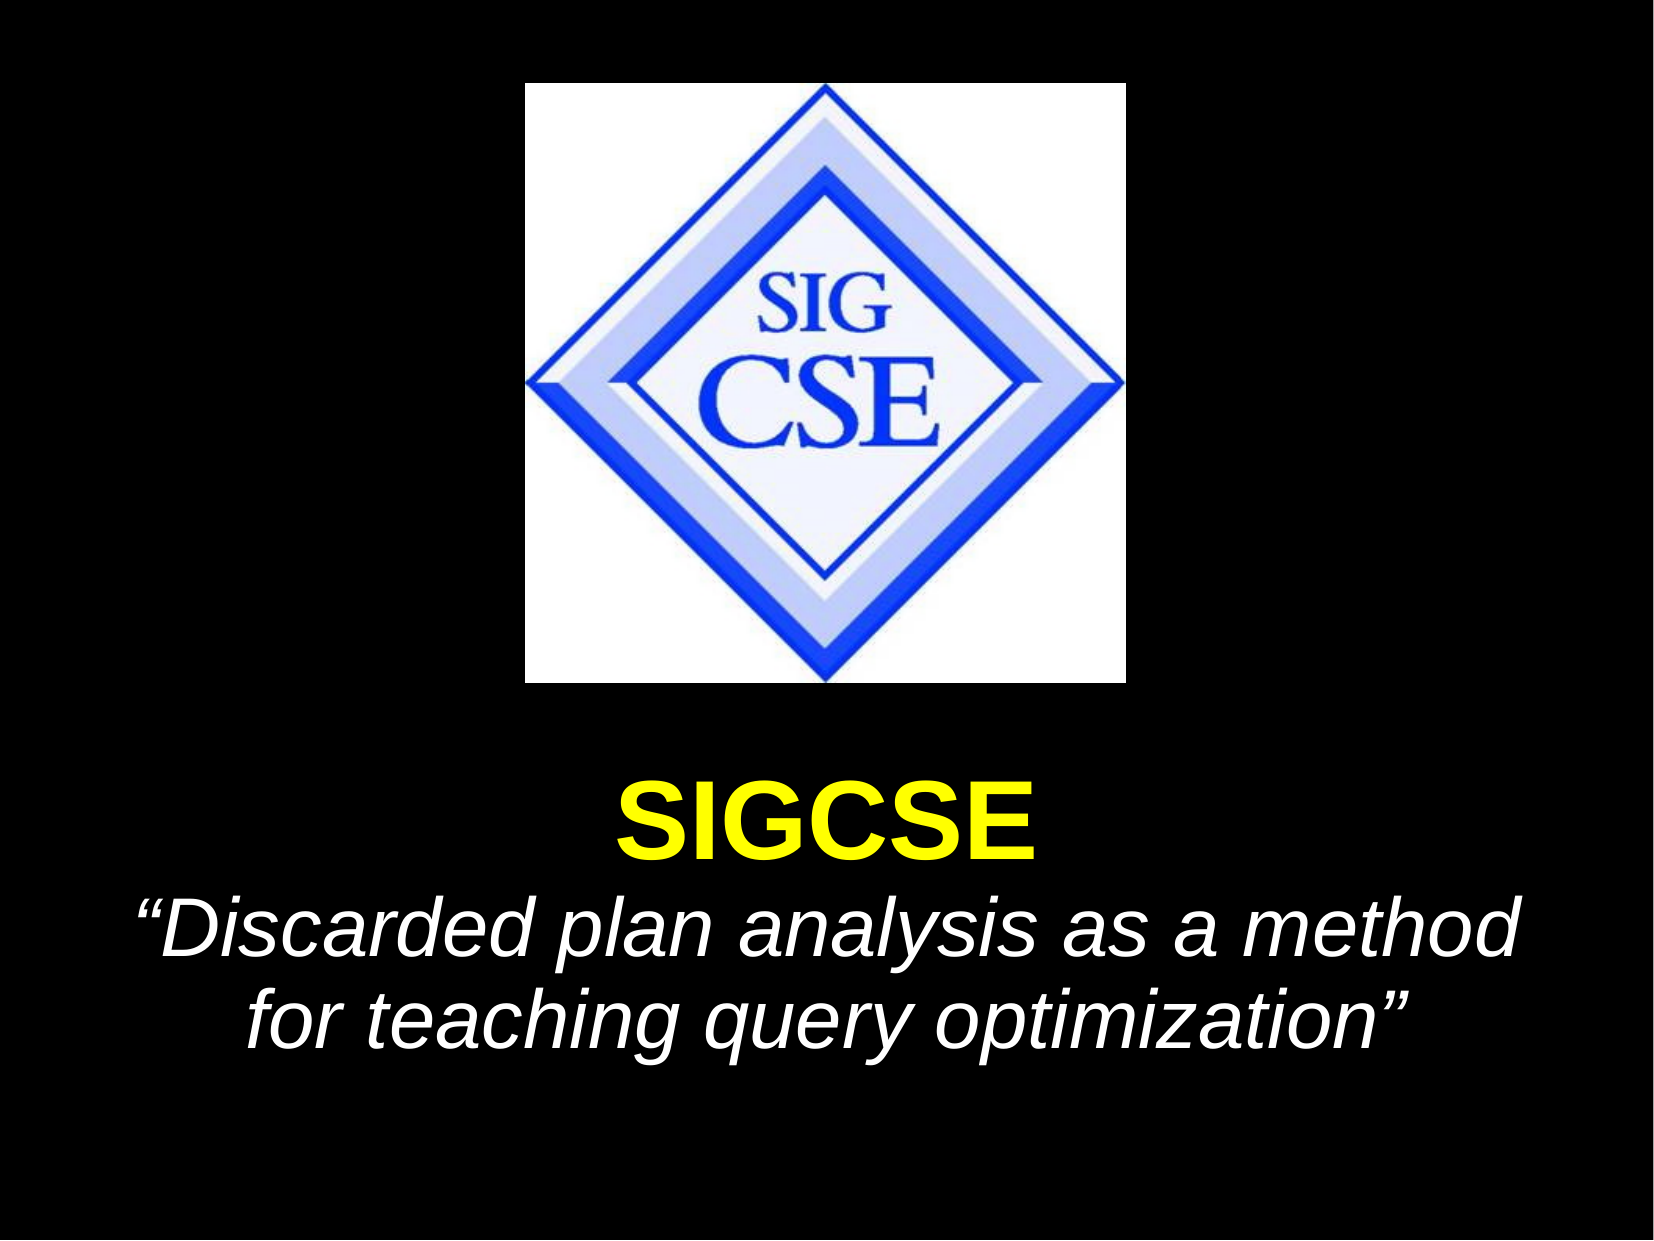

# SIGCSE
“Discarded plan analysis as a method for teaching query optimization”